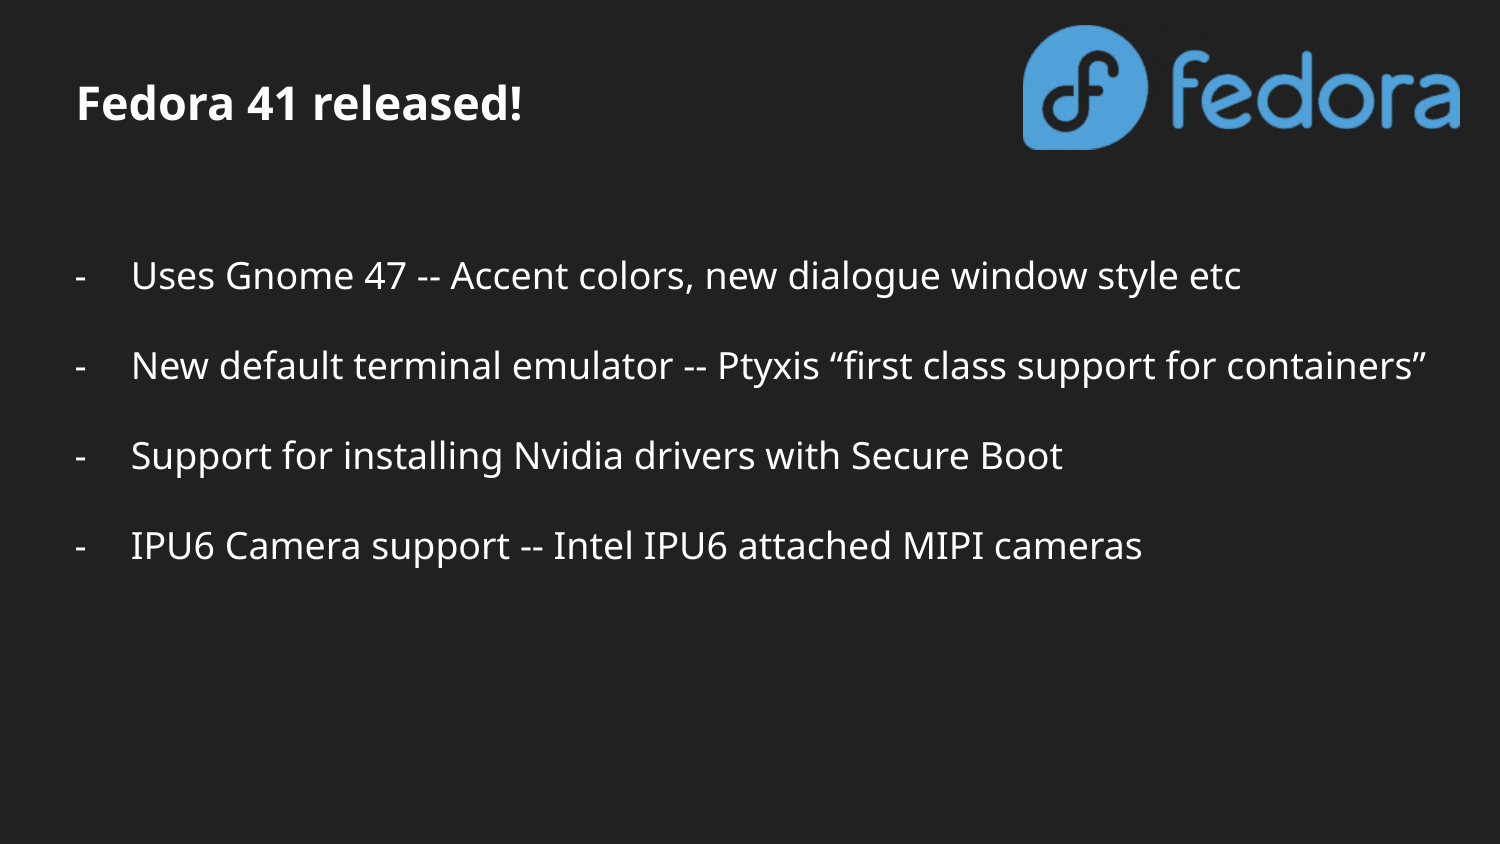

# Fedora 41 released!
Uses Gnome 47 -- Accent colors, new dialogue window style etc
New default terminal emulator -- Ptyxis “first class support for containers”
Support for installing Nvidia drivers with Secure Boot
IPU6 Camera support -- Intel IPU6 attached MIPI cameras